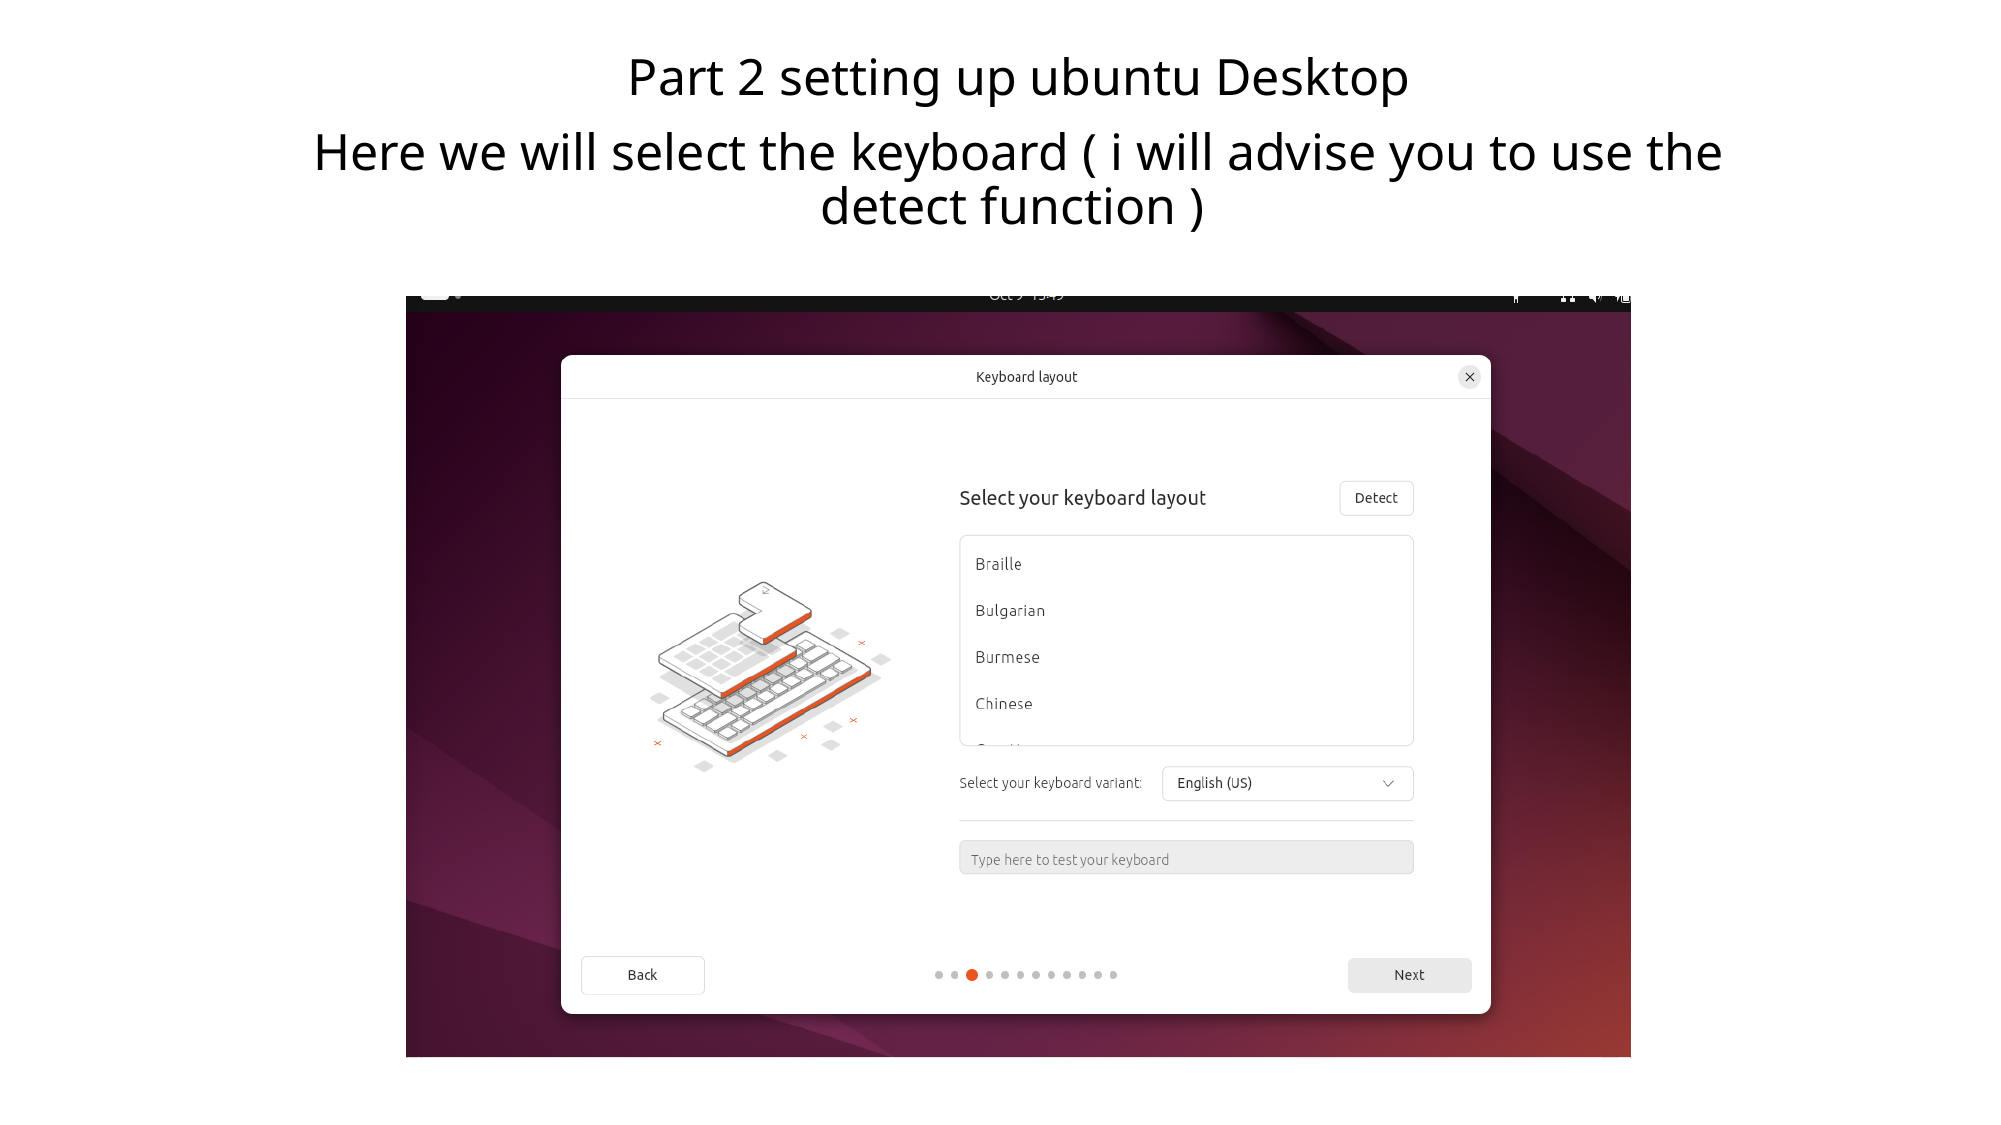

# Part 2 setting up ubuntu Desktop
Here we will select the keyboard ( i will advise you to use the detect function )